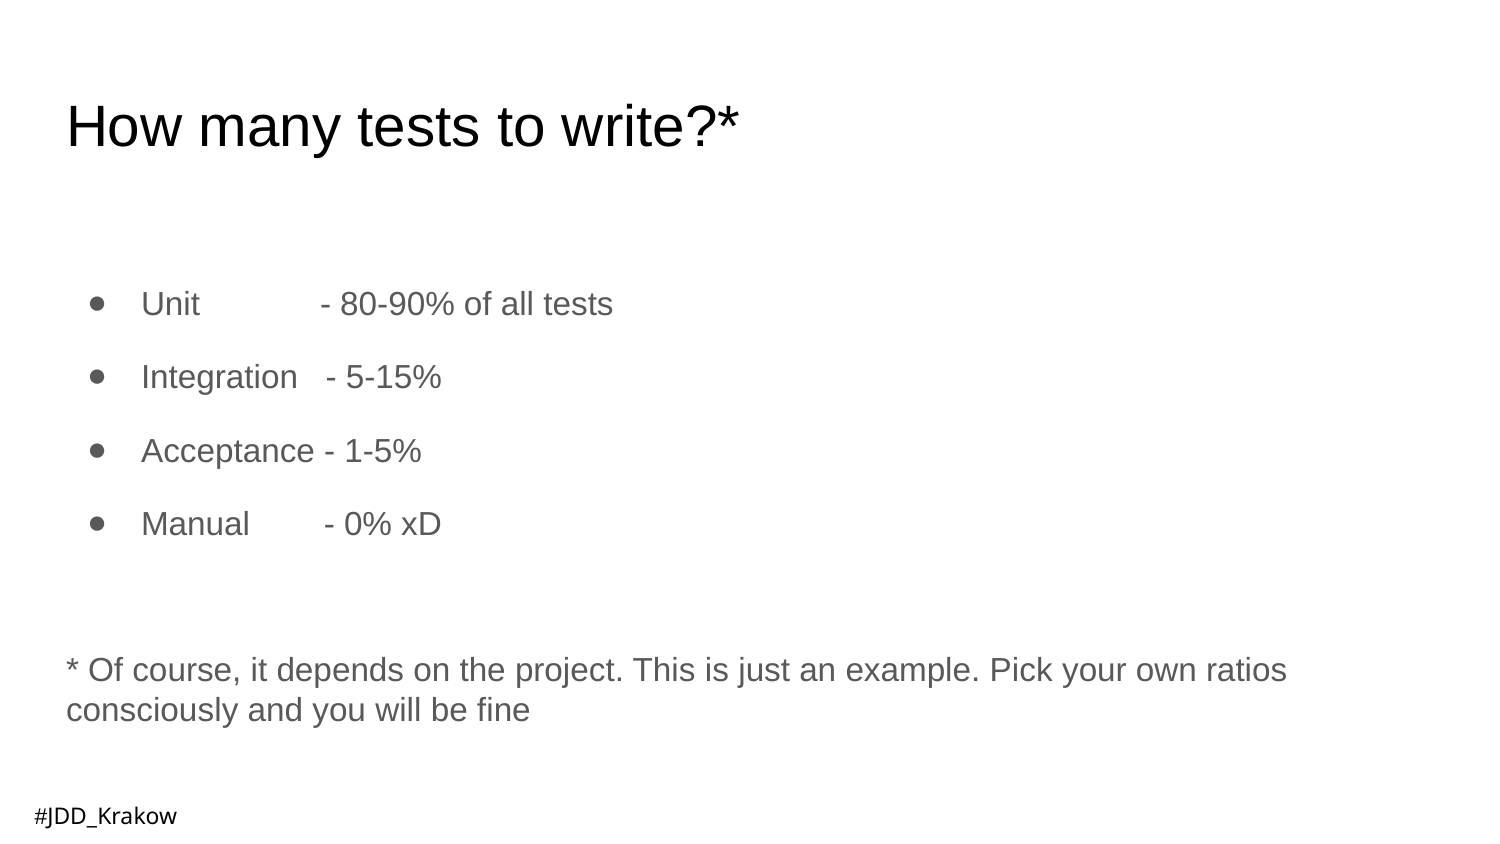

# How many tests to write?*
Unit - 80-90% of all tests
Integration - 5-15%
Acceptance - 1-5%
Manual - 0% xD
* Of course, it depends on the project. This is just an example. Pick your own ratios consciously and you will be fine
 #JDD_Krakow